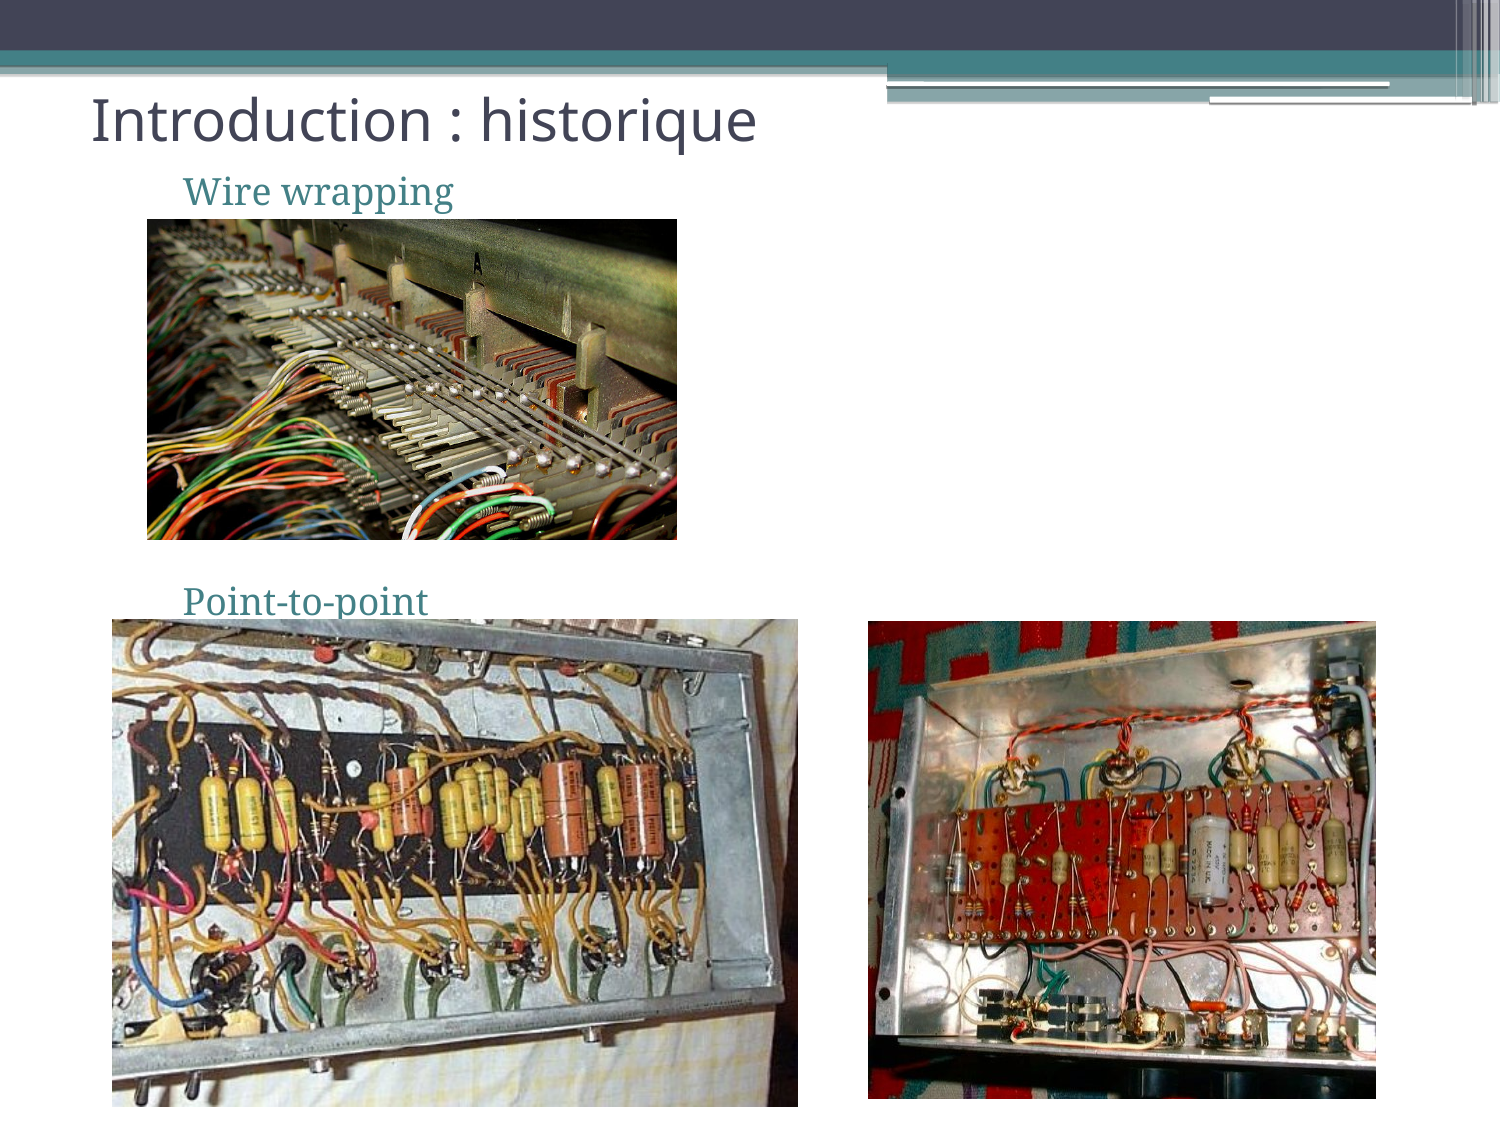

# Introduction : historique
Wire wrapping
Point-to-point